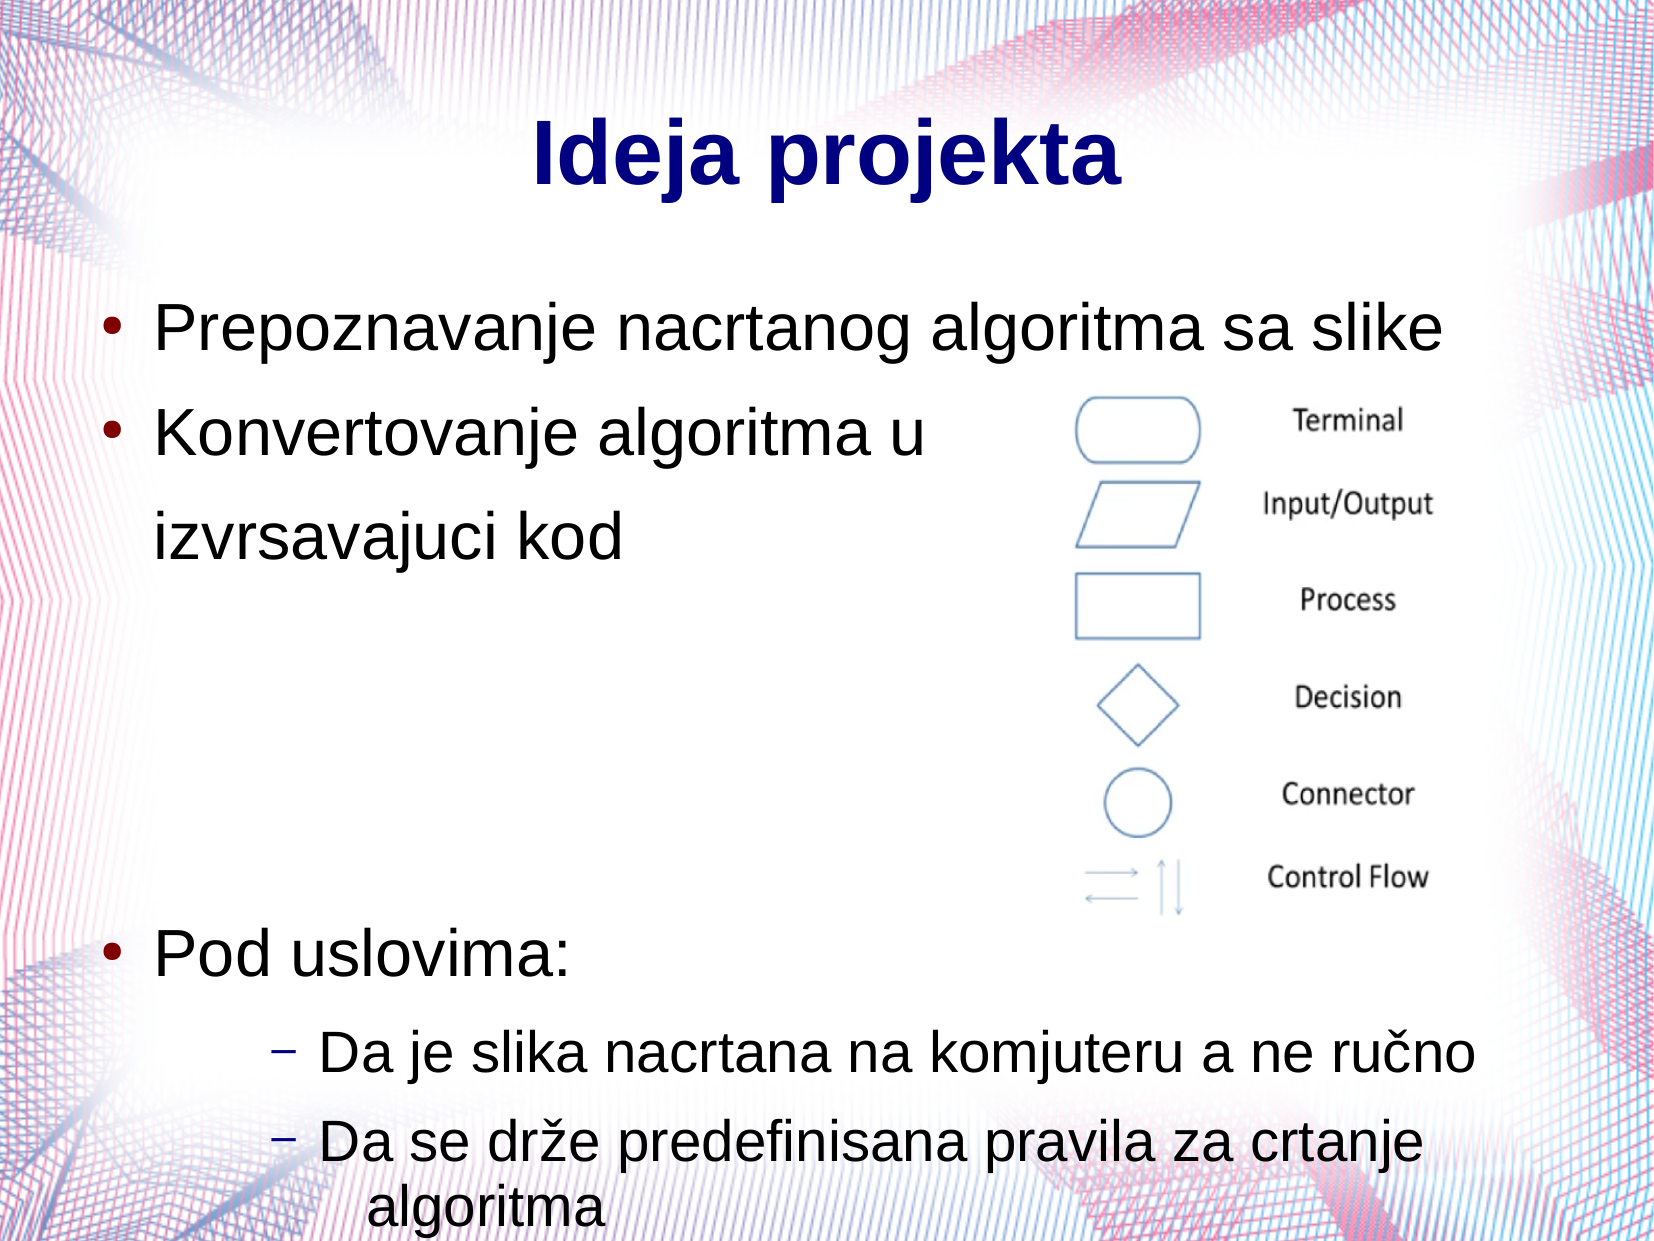

# Ideja projekta
Prepoznavanje nacrtanog algoritma sa slike
Konvertovanje algoritma u
izvrsavajuci kod
Pod uslovima:
Da je slika nacrtana na komjuteru a ne ručno
Da se drže predefinisana pravila za crtanje algoritma